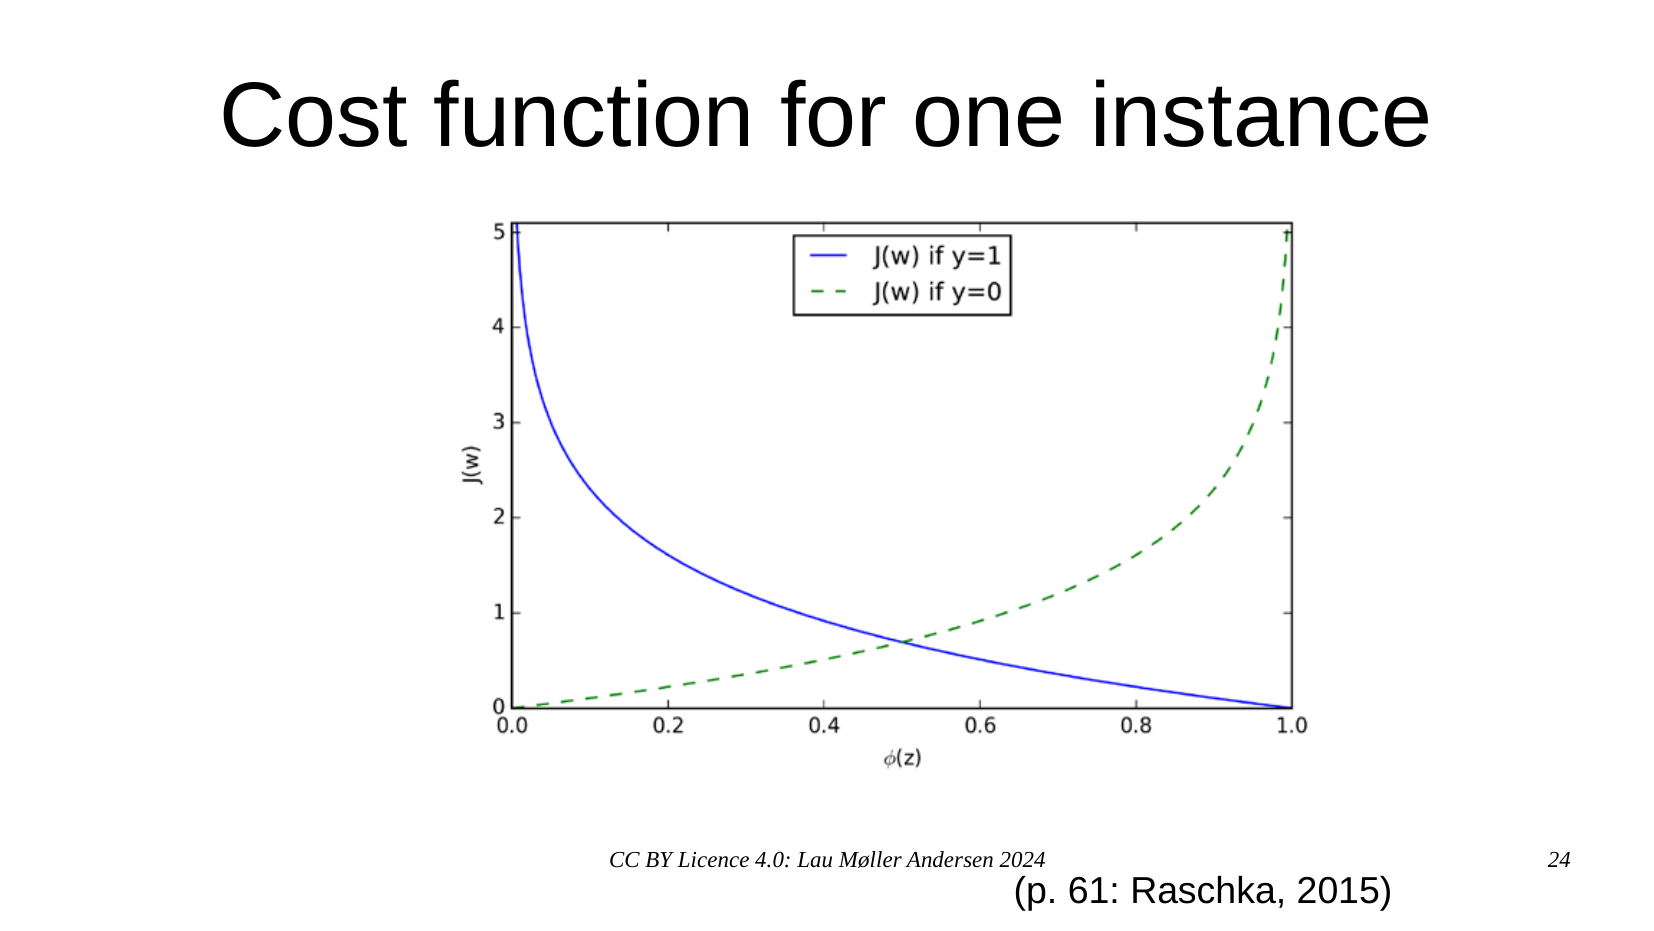

# Cost function for one instance
CC BY Licence 4.0: Lau Møller Andersen 2024
24
(p. 61: Raschka, 2015)